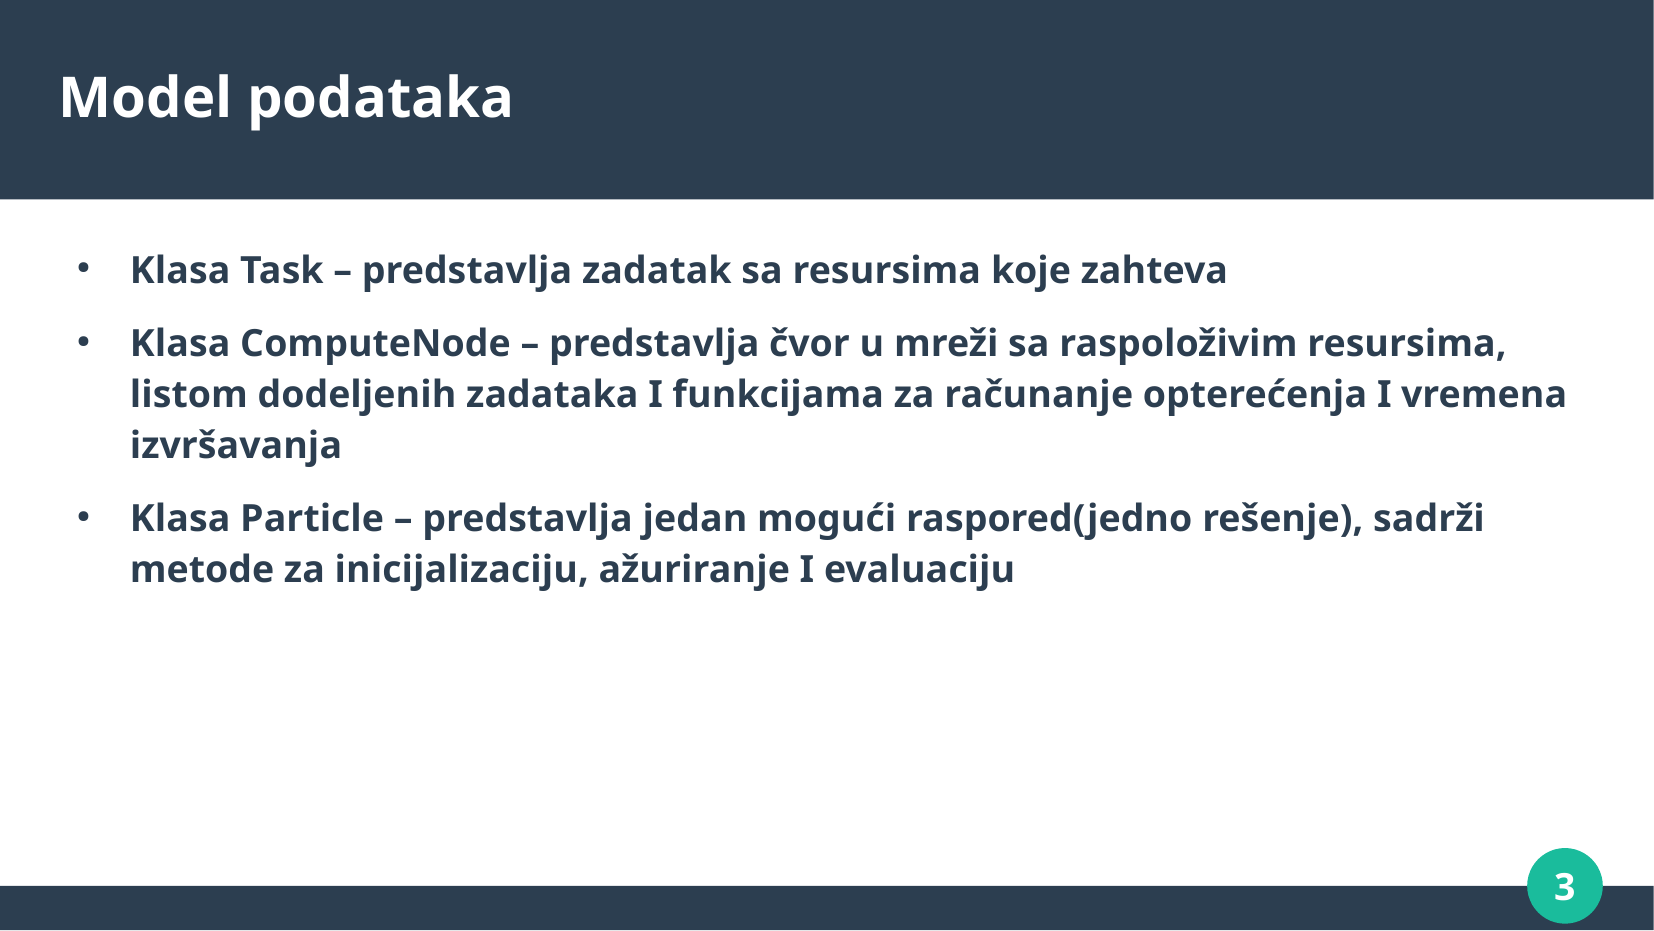

# Model podataka
Klasa Task – predstavlja zadatak sa resursima koje zahteva
Klasa ComputeNode – predstavlja čvor u mreži sa raspoloživim resursima, listom dodeljenih zadataka I funkcijama za računanje opterećenja I vremena izvršavanja
Klasa Particle – predstavlja jedan mogući raspored(jedno rešenje), sadrži metode za inicijalizaciju, ažuriranje I evaluaciju